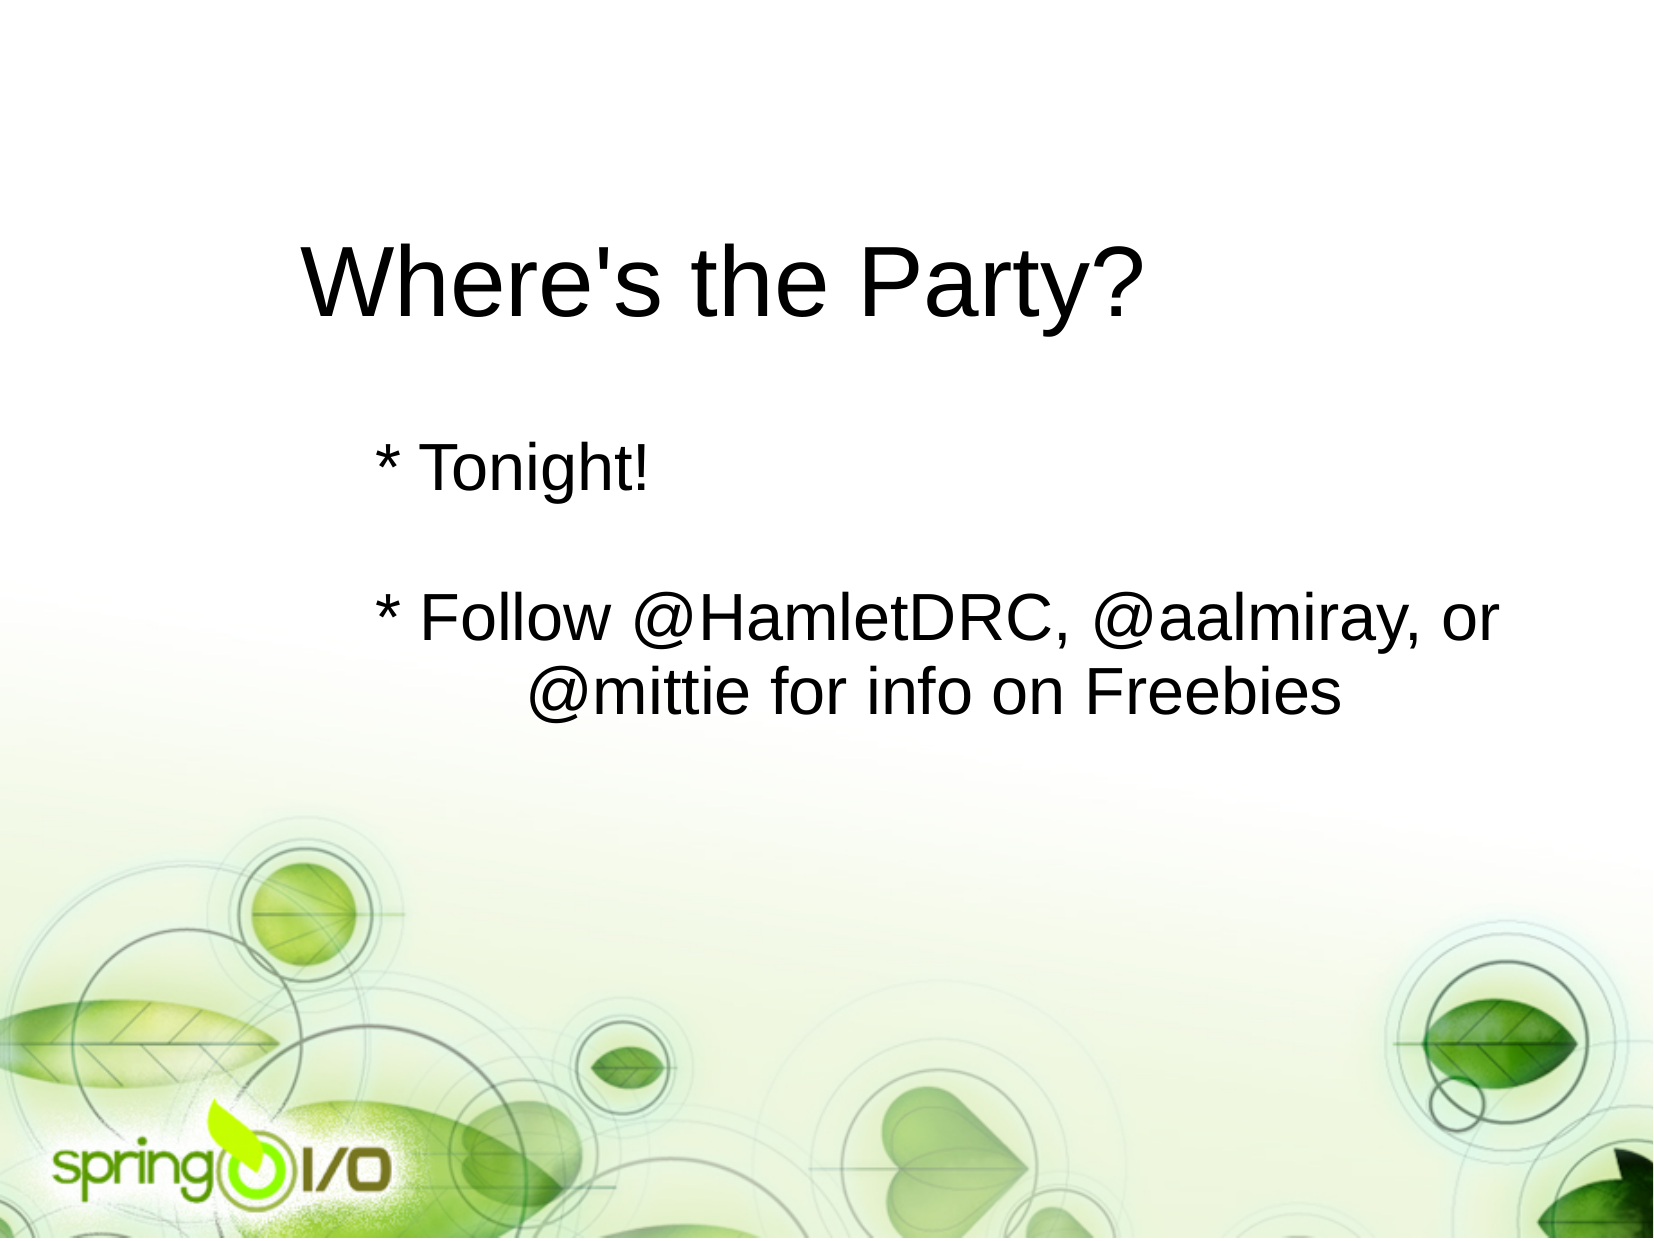

Where's the Party?
	* Tonight!
	* Follow @HamletDRC, @aalmiray, or
			@mittie for info on Freebies